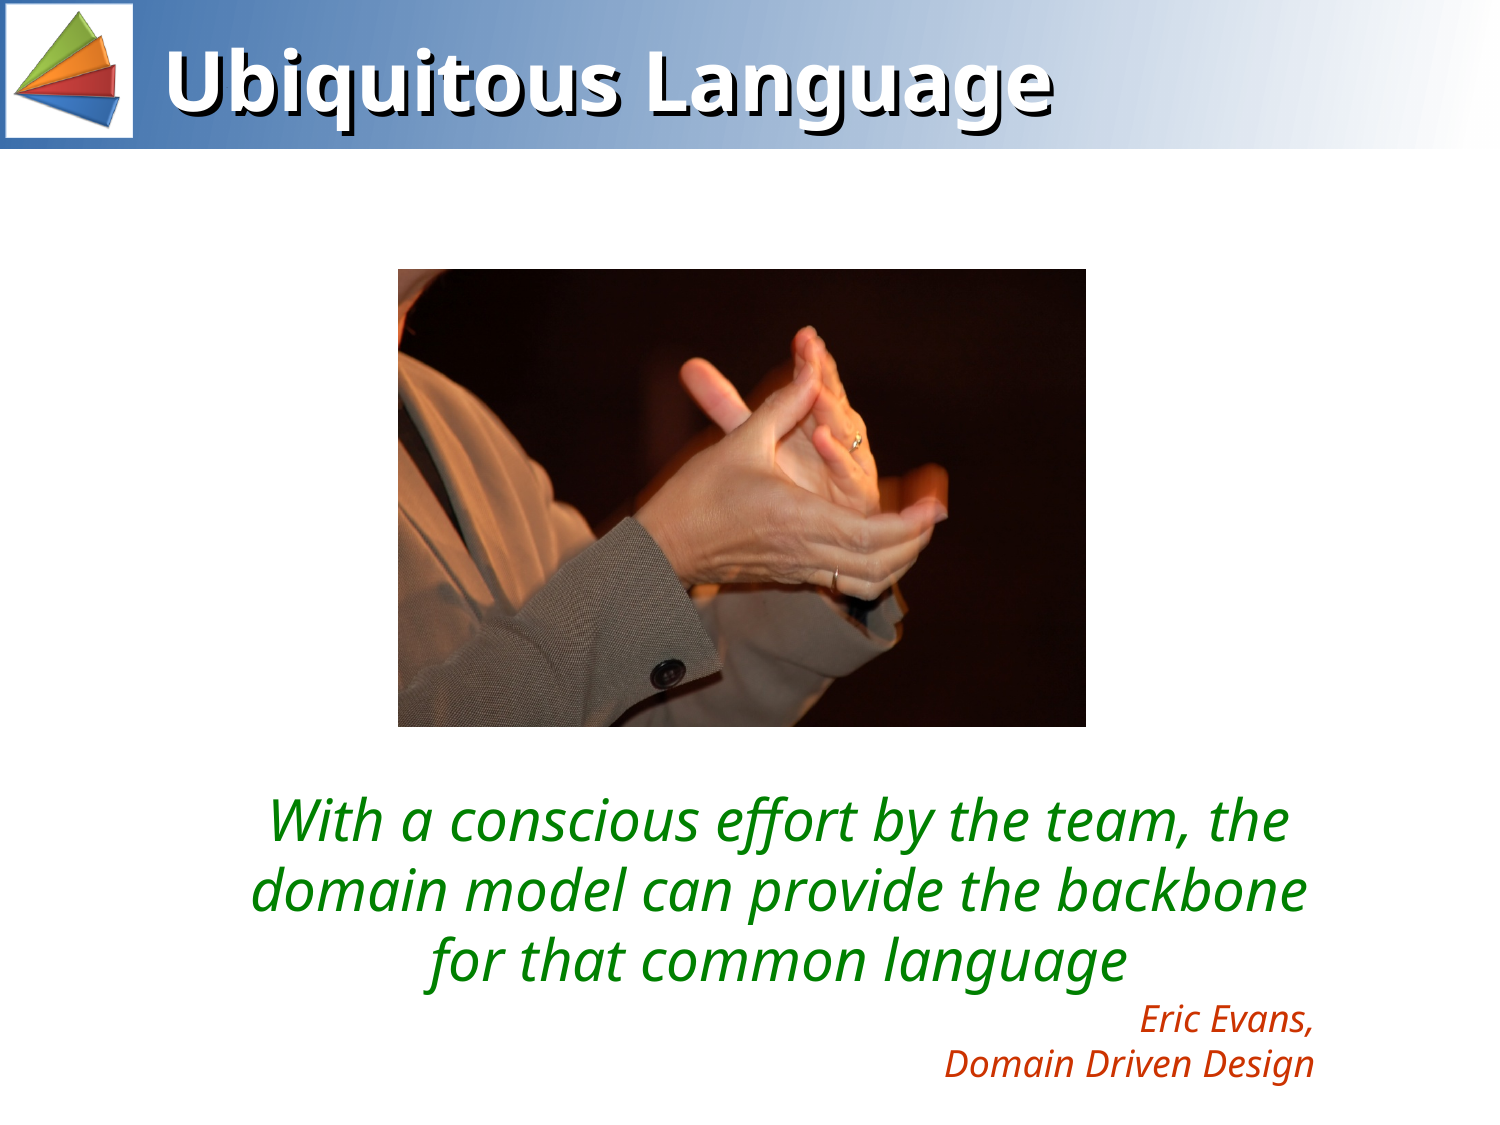

# Ubiquitous Language
With a conscious effort by the team, the domain model can provide the backbone for that common language
Eric Evans,
Domain Driven Design